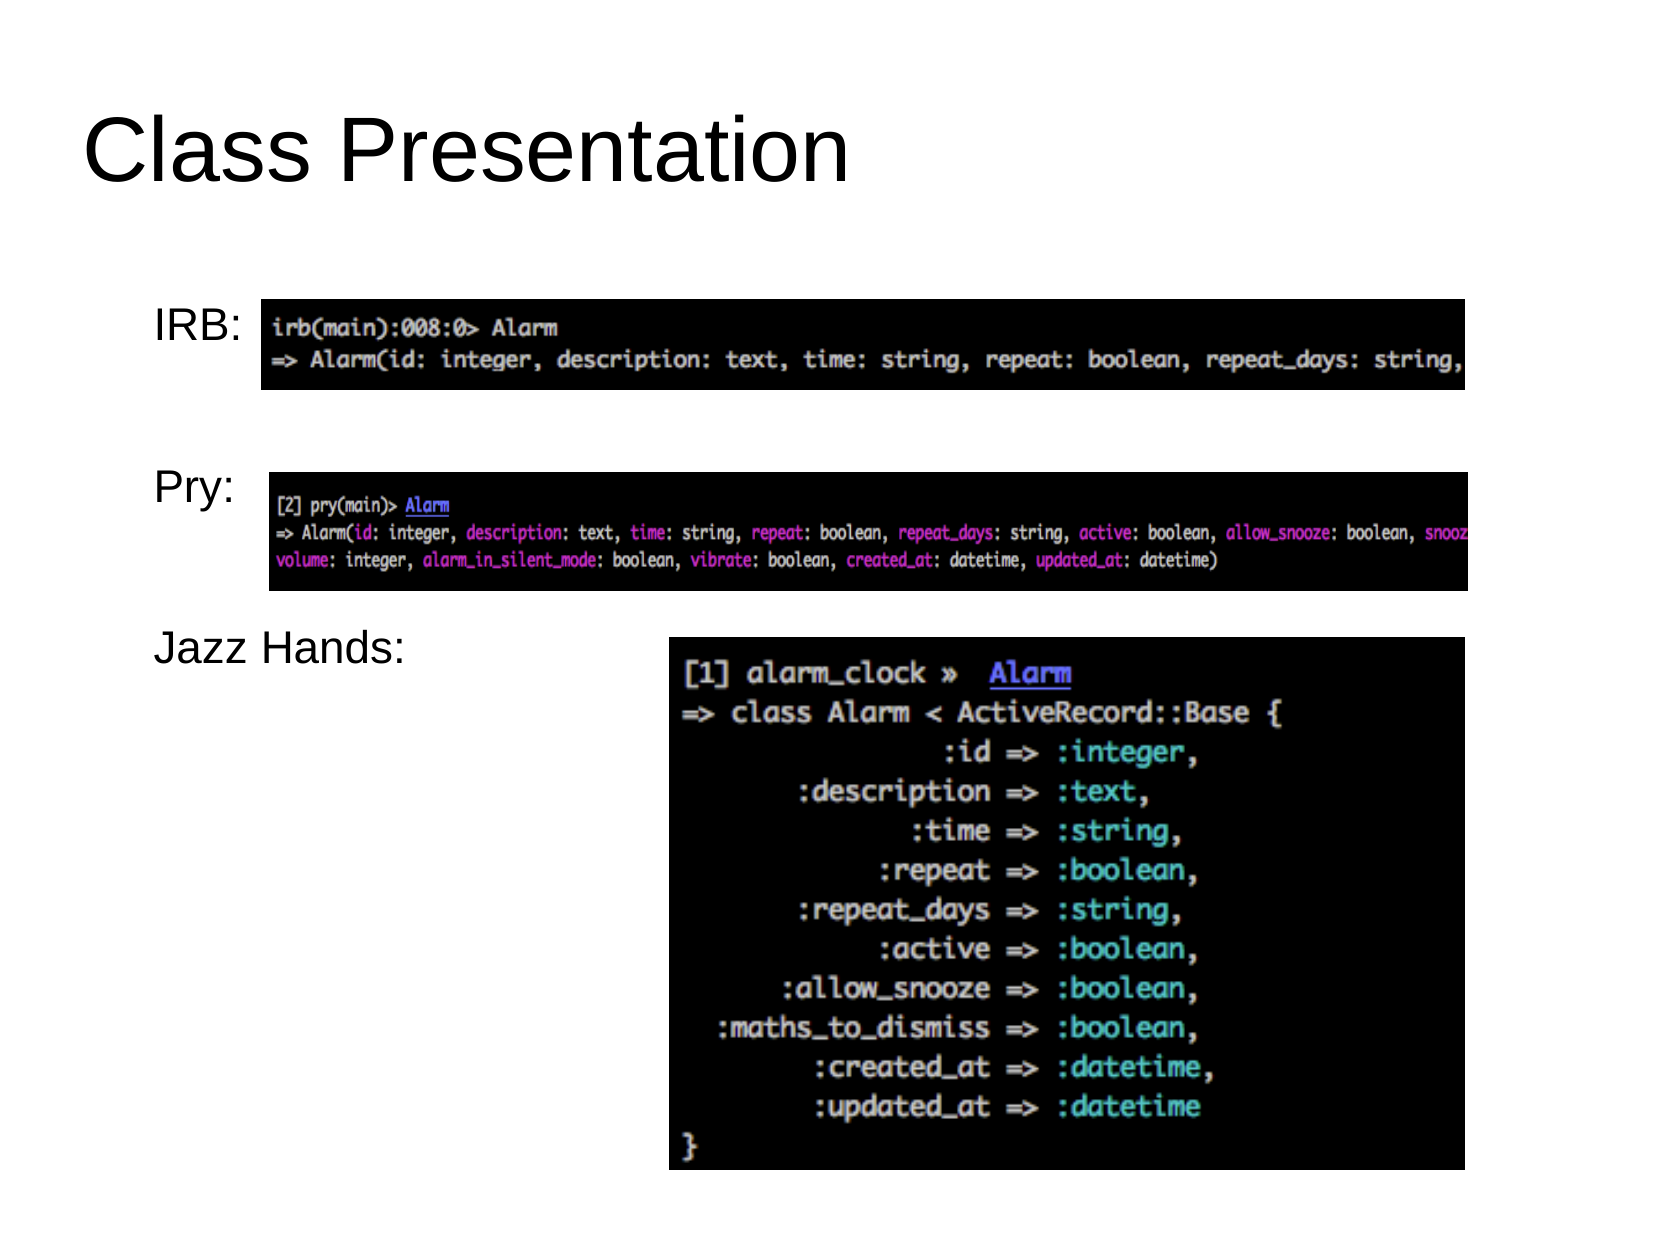

# Class Presentation
IRB:
Pry:
Jazz Hands: